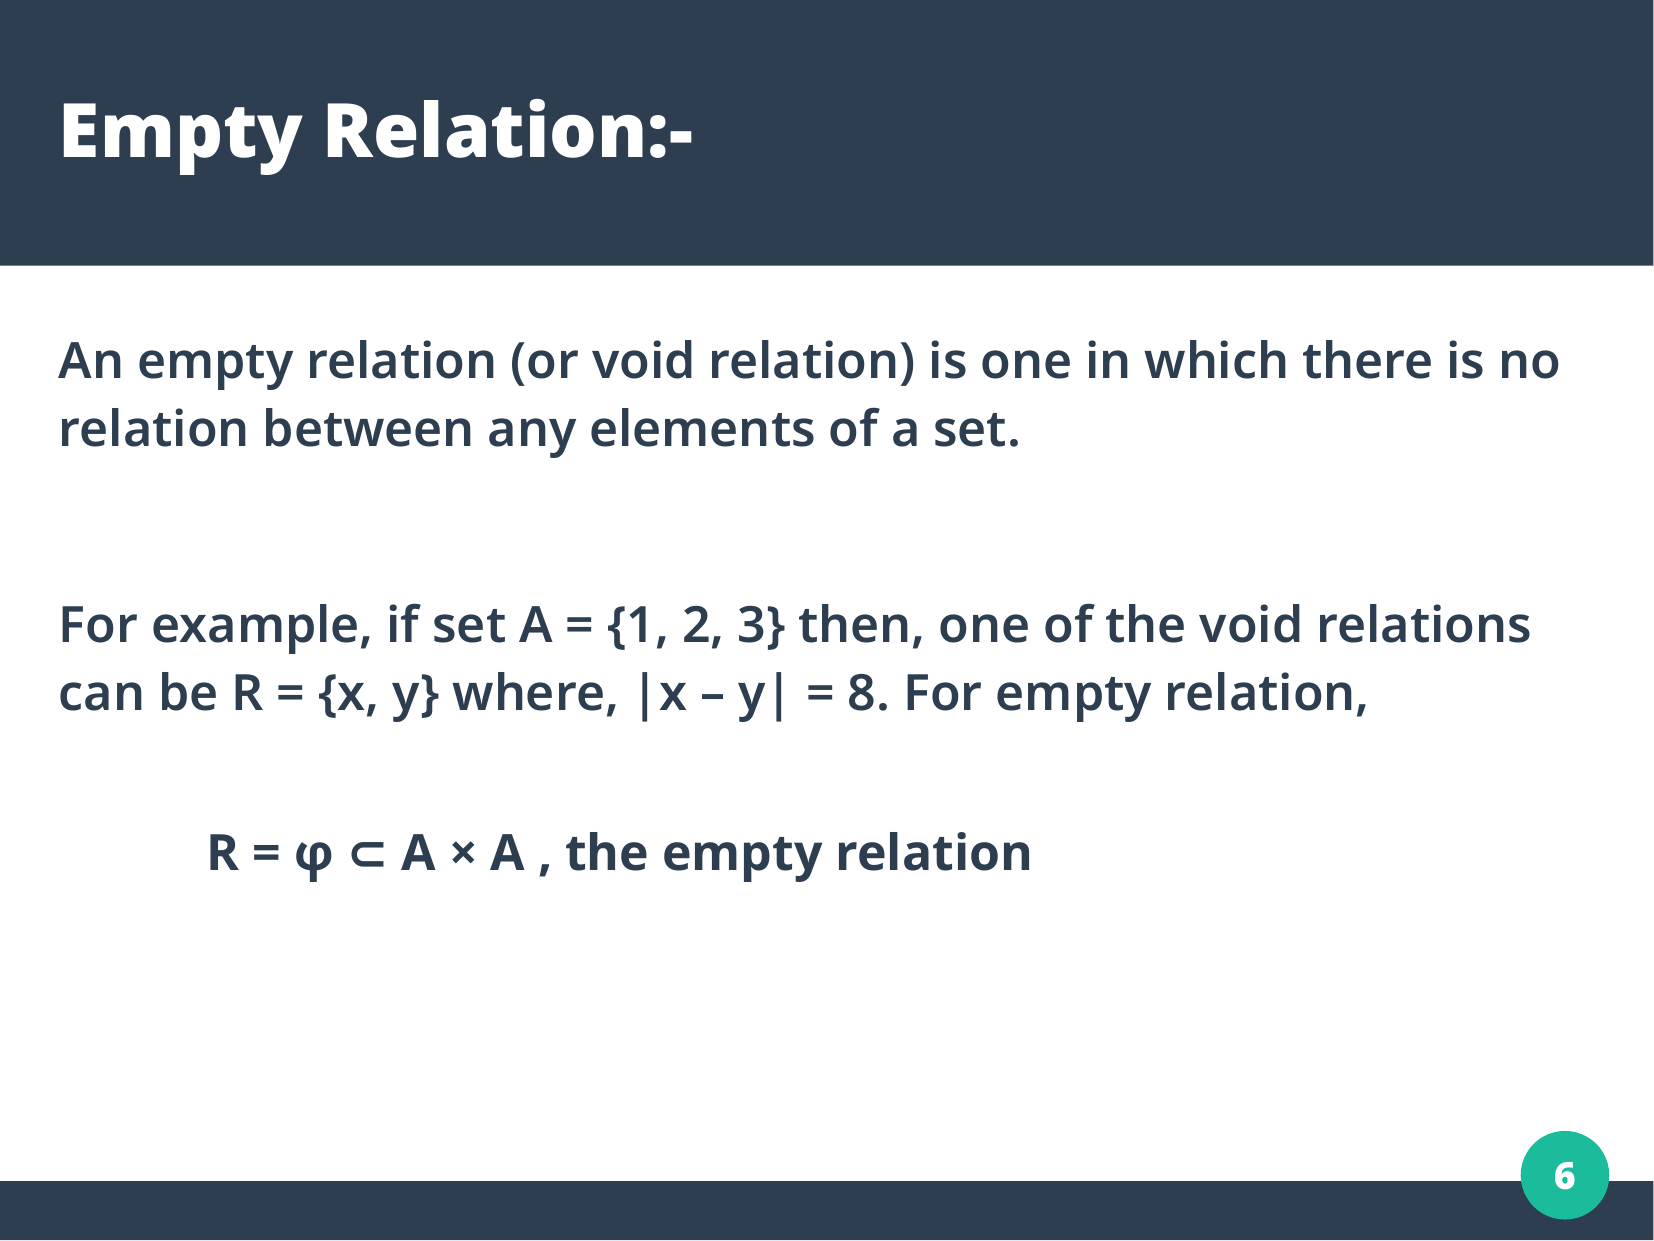

# Empty Relation:-
An empty relation (or void relation) is one in which there is no relation between any elements of a set.
For example, if set A = {1, 2, 3} then, one of the void relations can be R = {x, y} where, |x – y| = 8. For empty relation,
 		R = φ ⊂ A × A , the empty relation
6